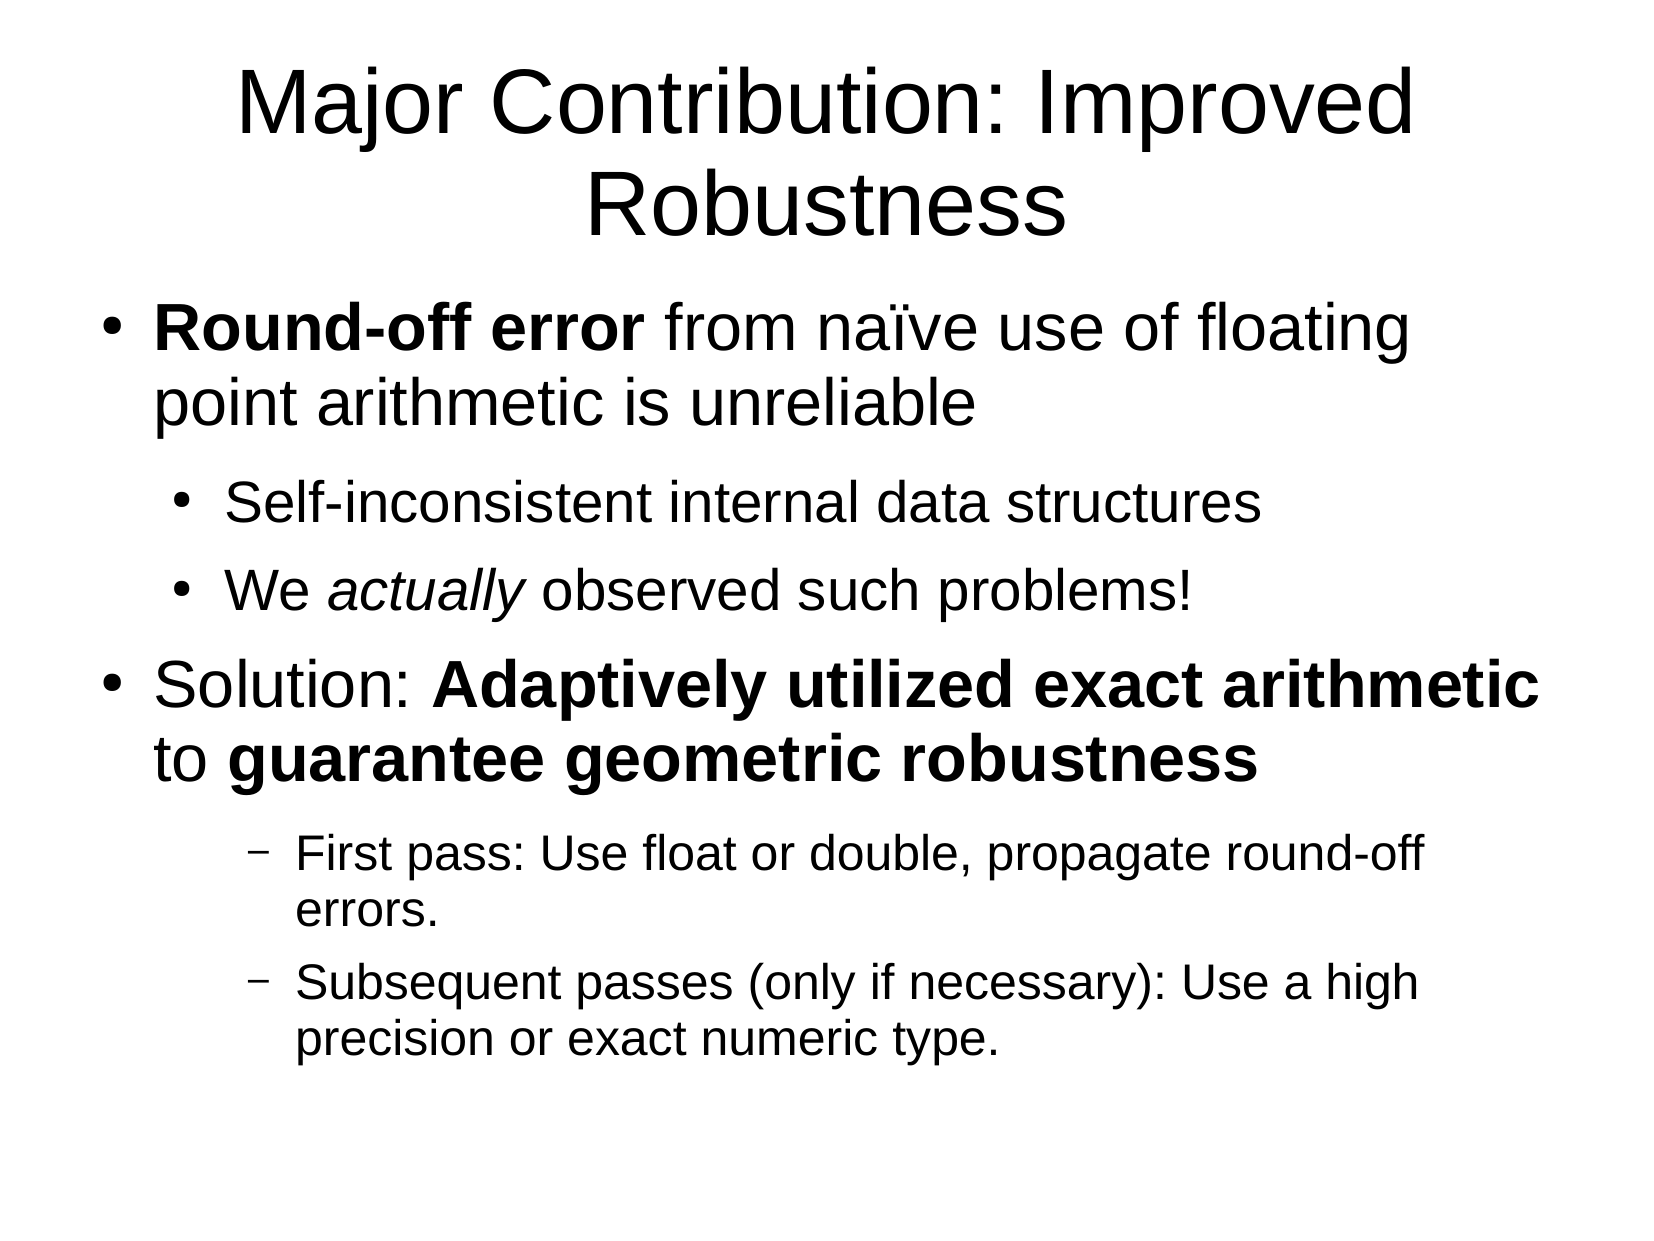

# Major Contribution: Improved Robustness
Round-off error from naïve use of floating point arithmetic is unreliable
Self-inconsistent internal data structures
We actually observed such problems!
Solution: Adaptively utilized exact arithmetic to guarantee geometric robustness
First pass: Use float or double, propagate round-off errors.
Subsequent passes (only if necessary): Use a high precision or exact numeric type.